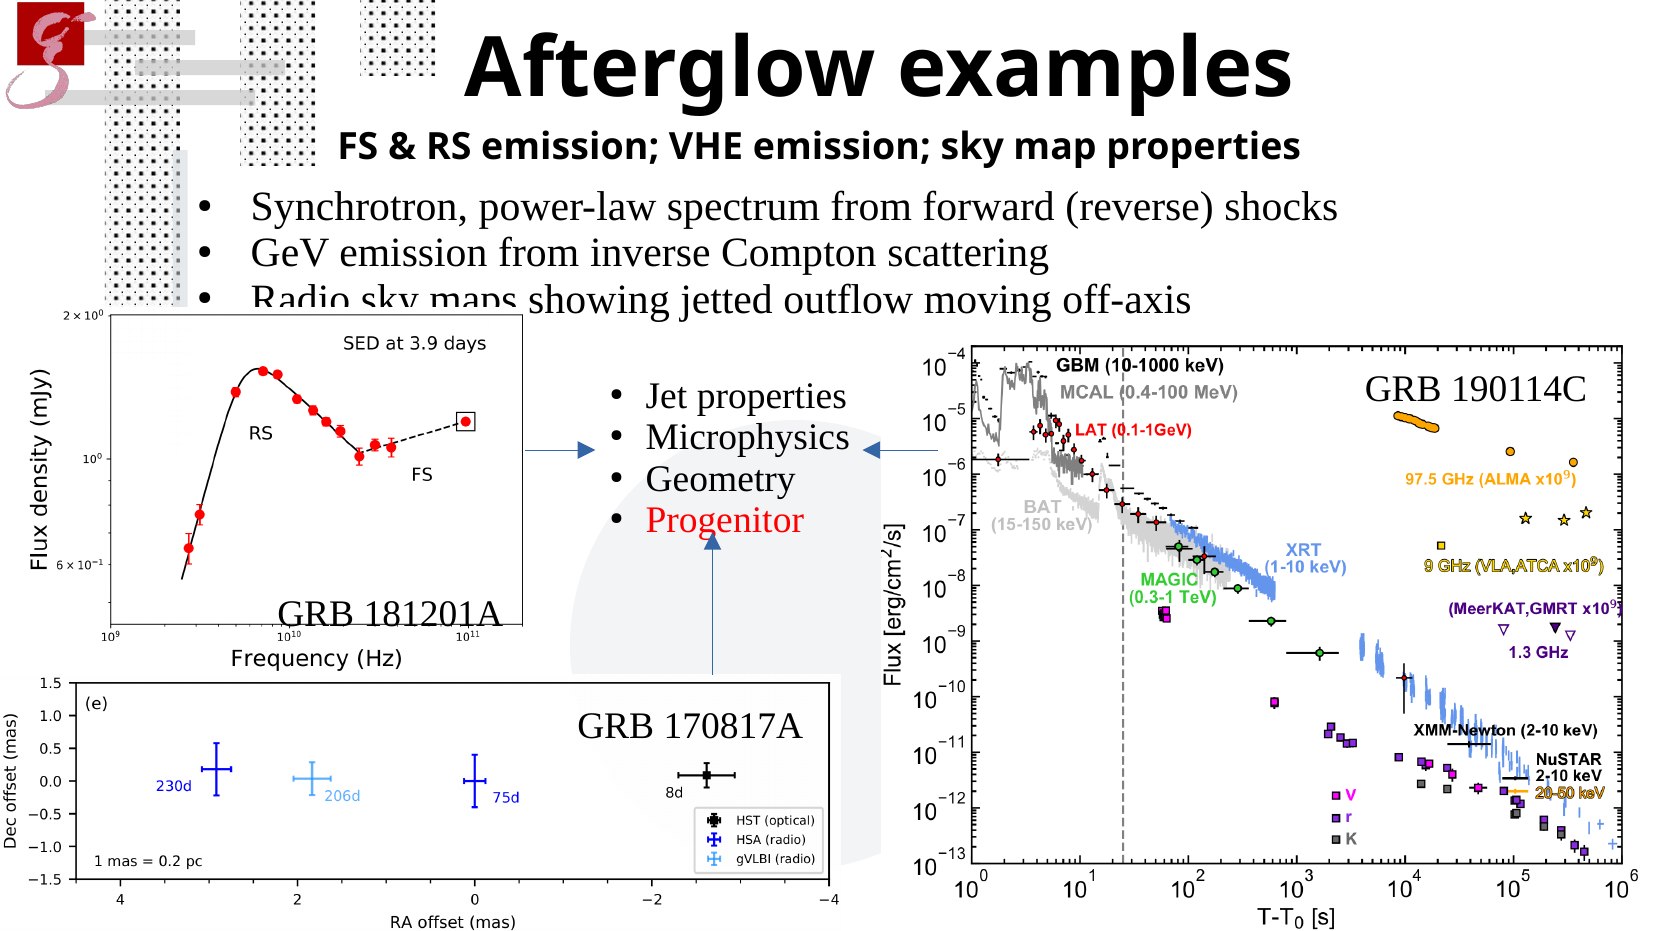

Afterglow examples
FS & RS emission; VHE emission; sky map properties
Synchrotron, power-law spectrum from forward (reverse) shocks
GeV emission from inverse Compton scattering
Radio sky maps showing jetted outflow moving off-axis
GRB 190114C
Jet properties
Microphysics
Geometry
Progenitor
GRB 181201A
GRB 170817A